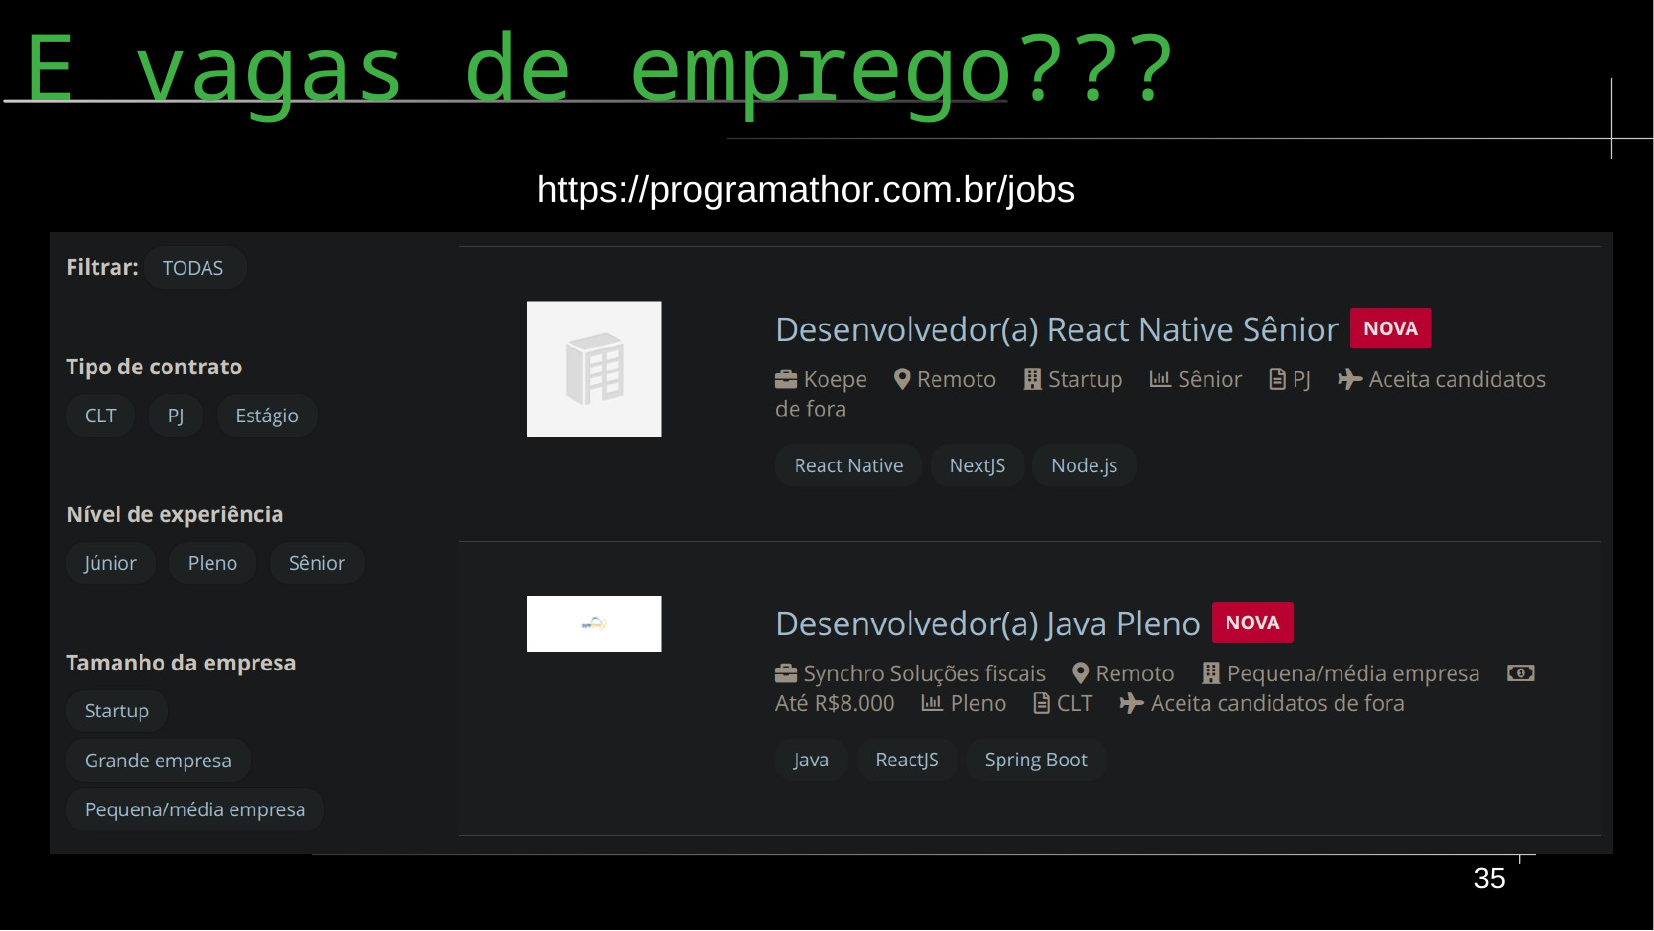

# E vagas de emprego???
https://programathor.com.br/jobs
35